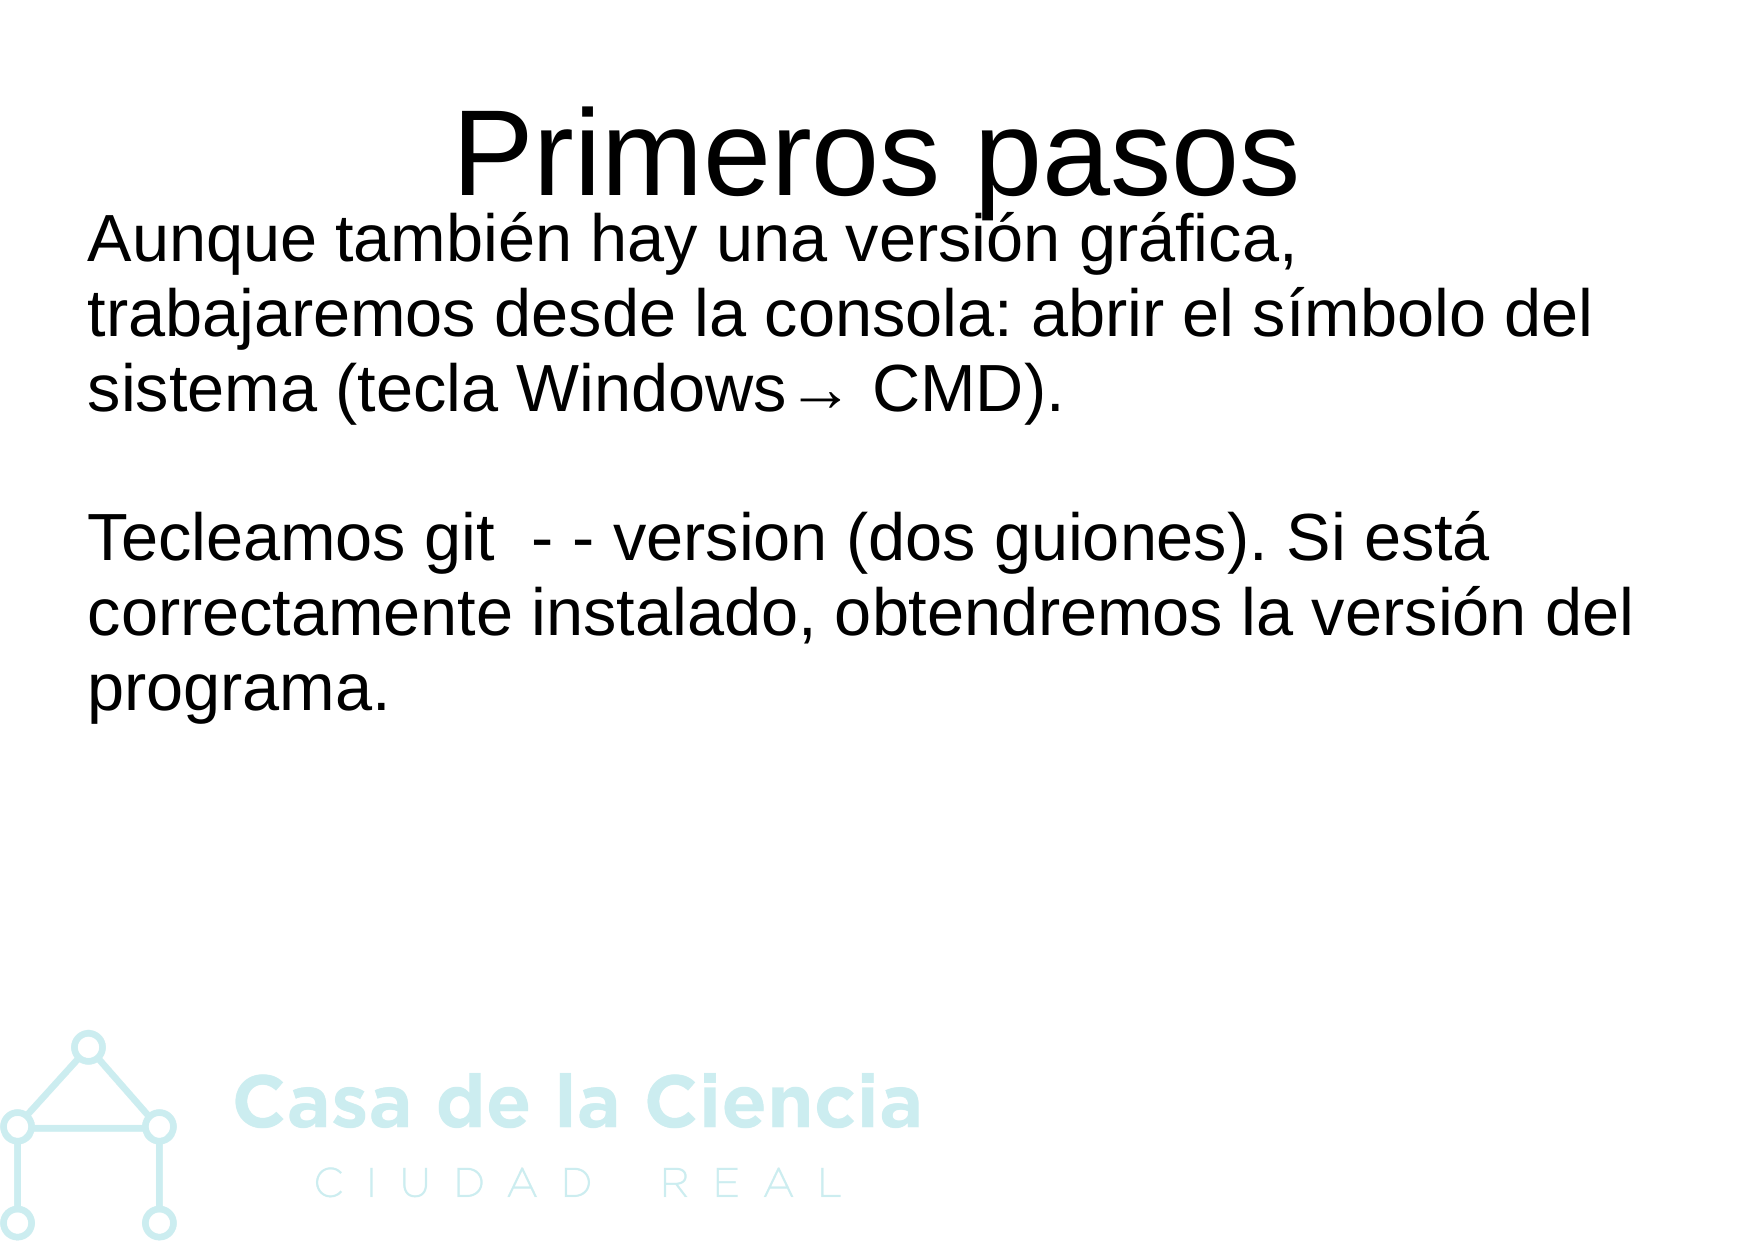

# Primeros pasos
Aunque también hay una versión gráfica, trabajaremos desde la consola: abrir el símbolo del sistema (tecla Windows→ CMD).
Tecleamos git - - version (dos guiones). Si está correctamente instalado, obtendremos la versión del programa.